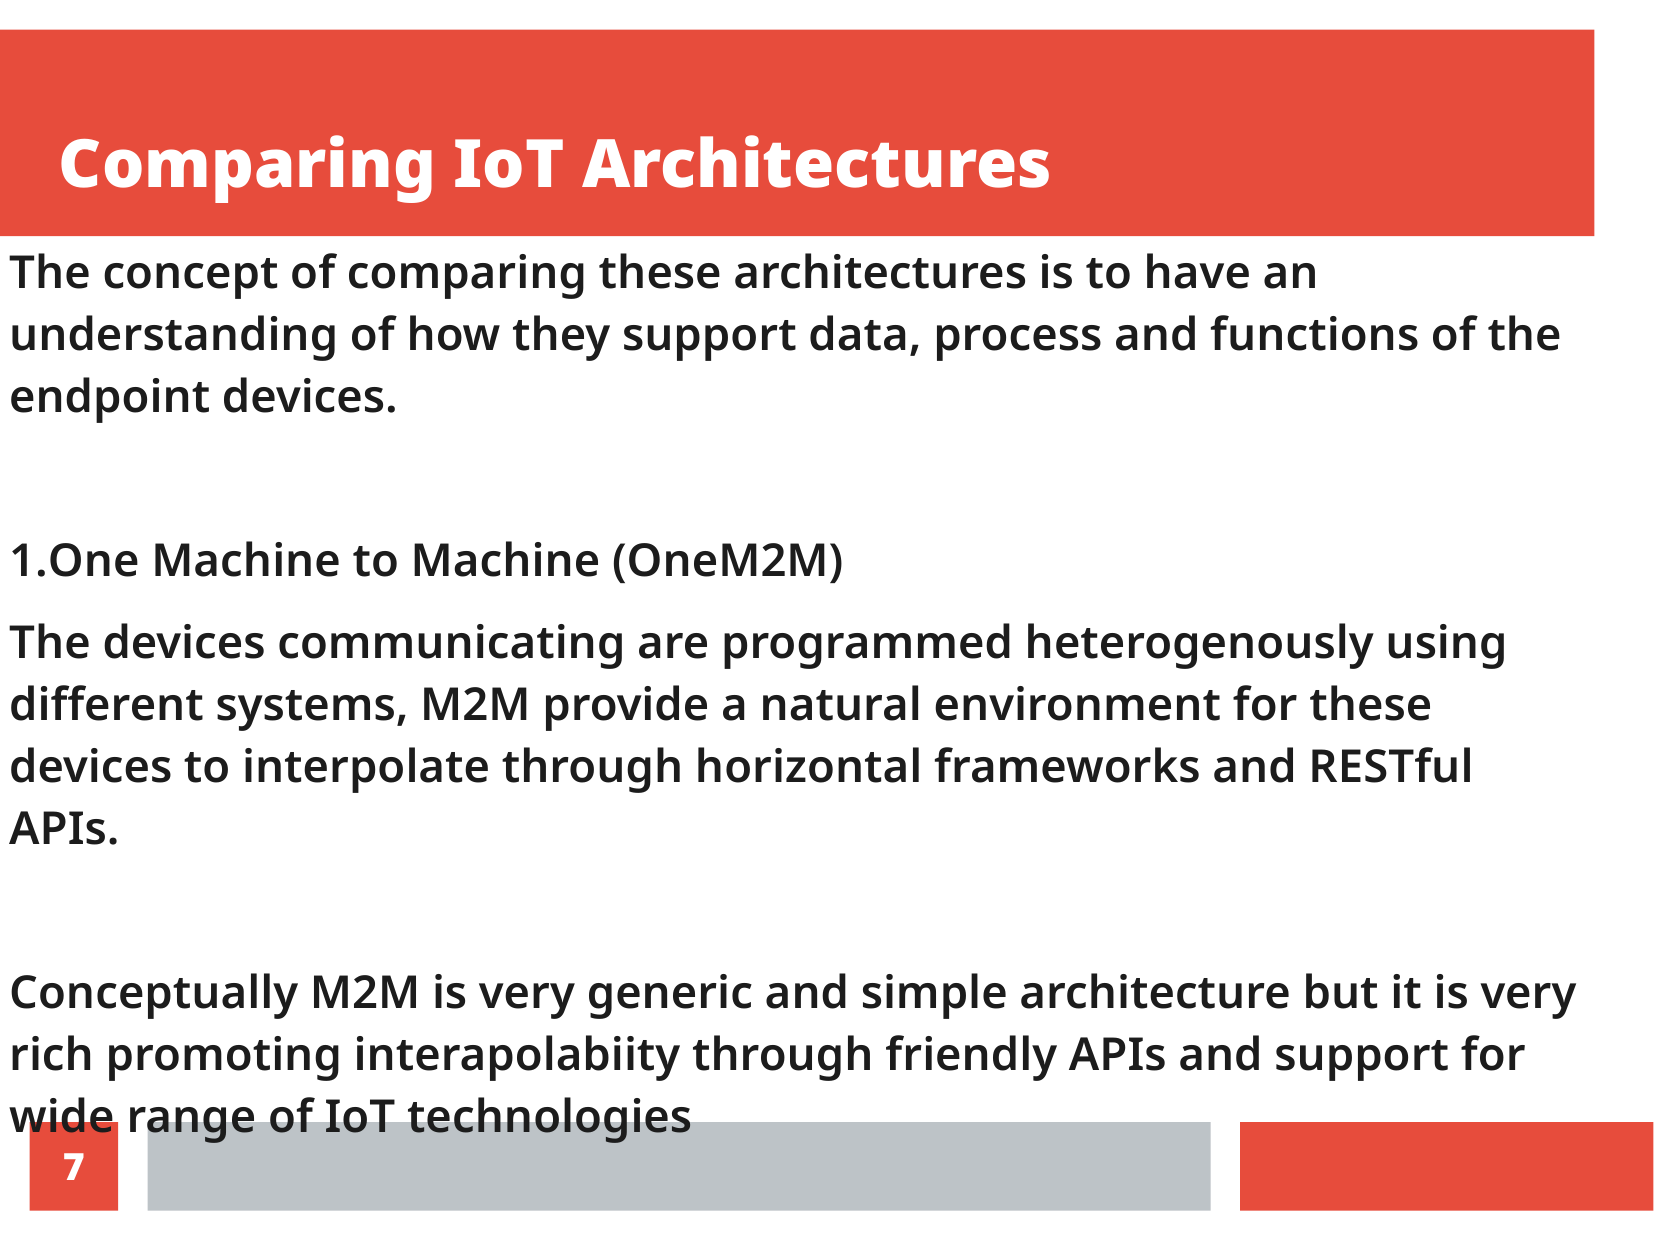

# Comparing IoT Architectures
The concept of comparing these architectures is to have an understanding of how they support data, process and functions of the endpoint devices.
1.One Machine to Machine (OneM2M)
The devices communicating are programmed heterogenously using different systems, M2M provide a natural environment for these devices to interpolate through horizontal frameworks and RESTful APIs.
Conceptually M2M is very generic and simple architecture but it is very rich promoting interapolabiity through friendly APIs and support for wide range of IoT technologies
7